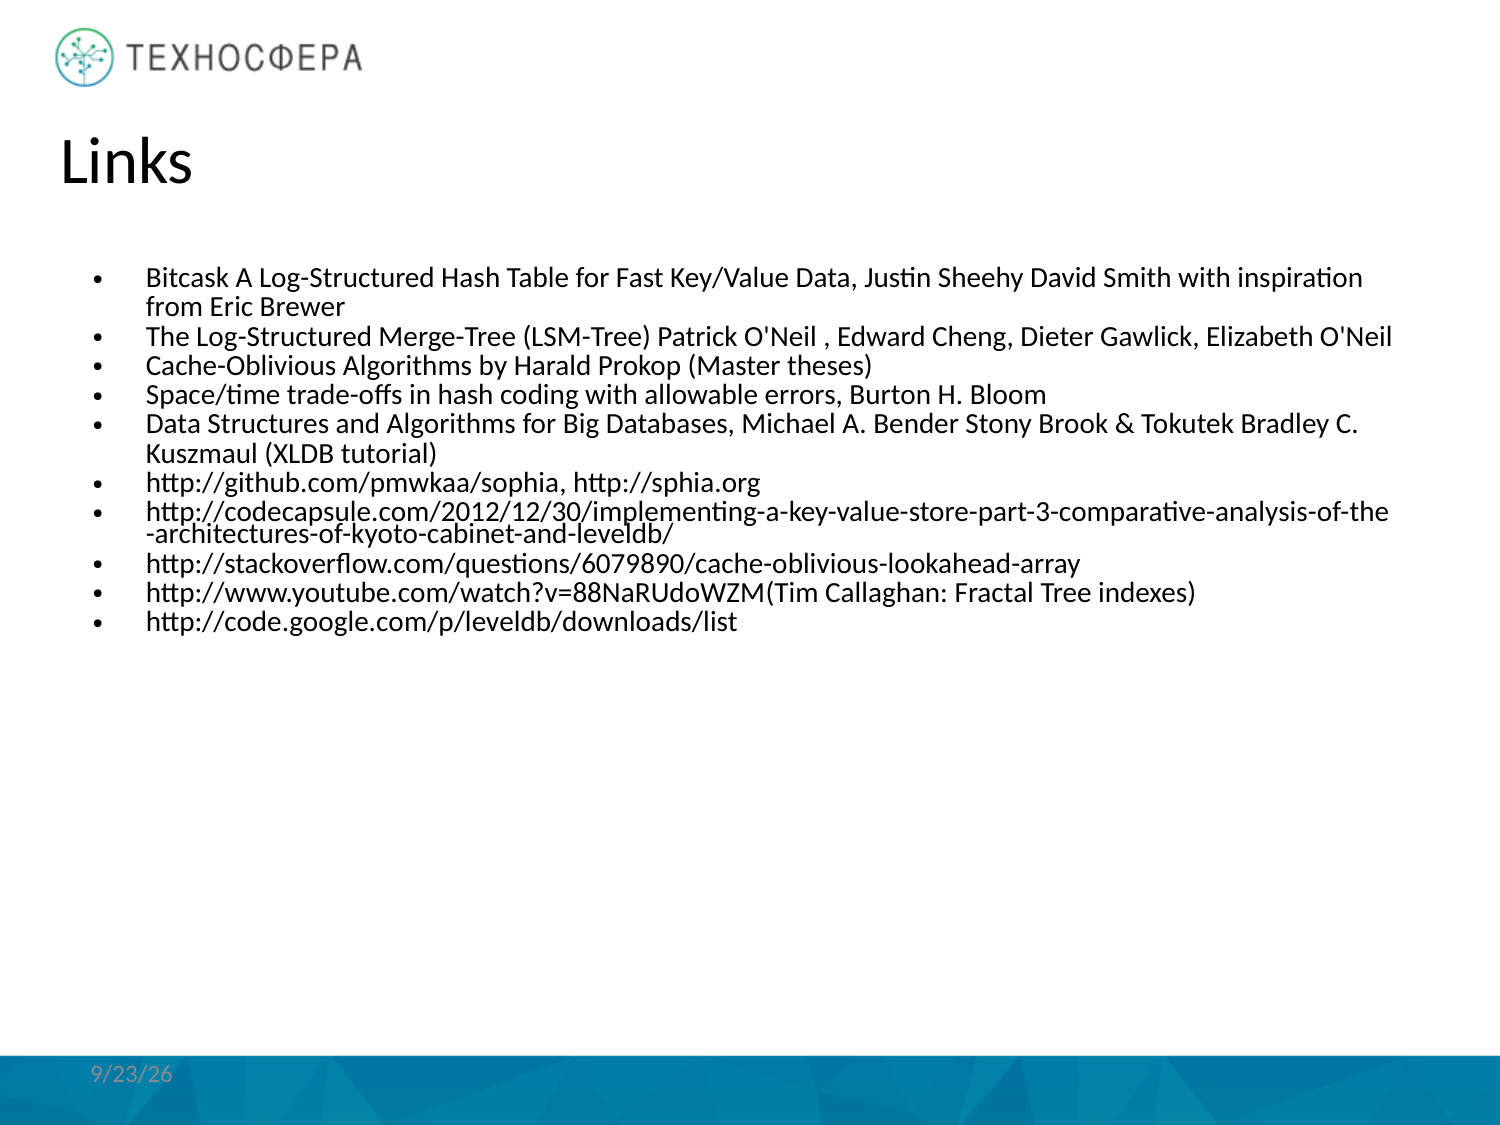

# Links
Bitcask A Log-Structured Hash Table for Fast Key/Value Data, Justin Sheehy David Smith with inspiration from Eric Brewer
The Log-Structured Merge-Tree (LSM-Tree) Patrick O'Neil , Edward Cheng, Dieter Gawlick, Elizabeth O'Neil
Cache-Oblivious Algorithms by Harald Prokop (Master theses)
Space/time trade-offs in hash coding with allowable errors, Burton H. Bloom
Data Structures and Algorithms for Big Databases, Michael A. Bender Stony Brook & Tokutek Bradley C. Kuszmaul (XLDB tutorial)
http://github.com/pmwkaa/sophia, http://sphia.org
http://codecapsule.com/2012/12/30/implementing-a-key-value-store-part-3-comparative-analysis-of-the-architectures-of-kyoto-cabinet-and-leveldb/
http://stackoverflow.com/questions/6079890/cache-oblivious-lookahead-array
http://www.youtube.com/watch?v=88NaRUdoWZM(Tim Callaghan: Fractal Tree indexes)
http://code.google.com/p/leveldb/downloads/list